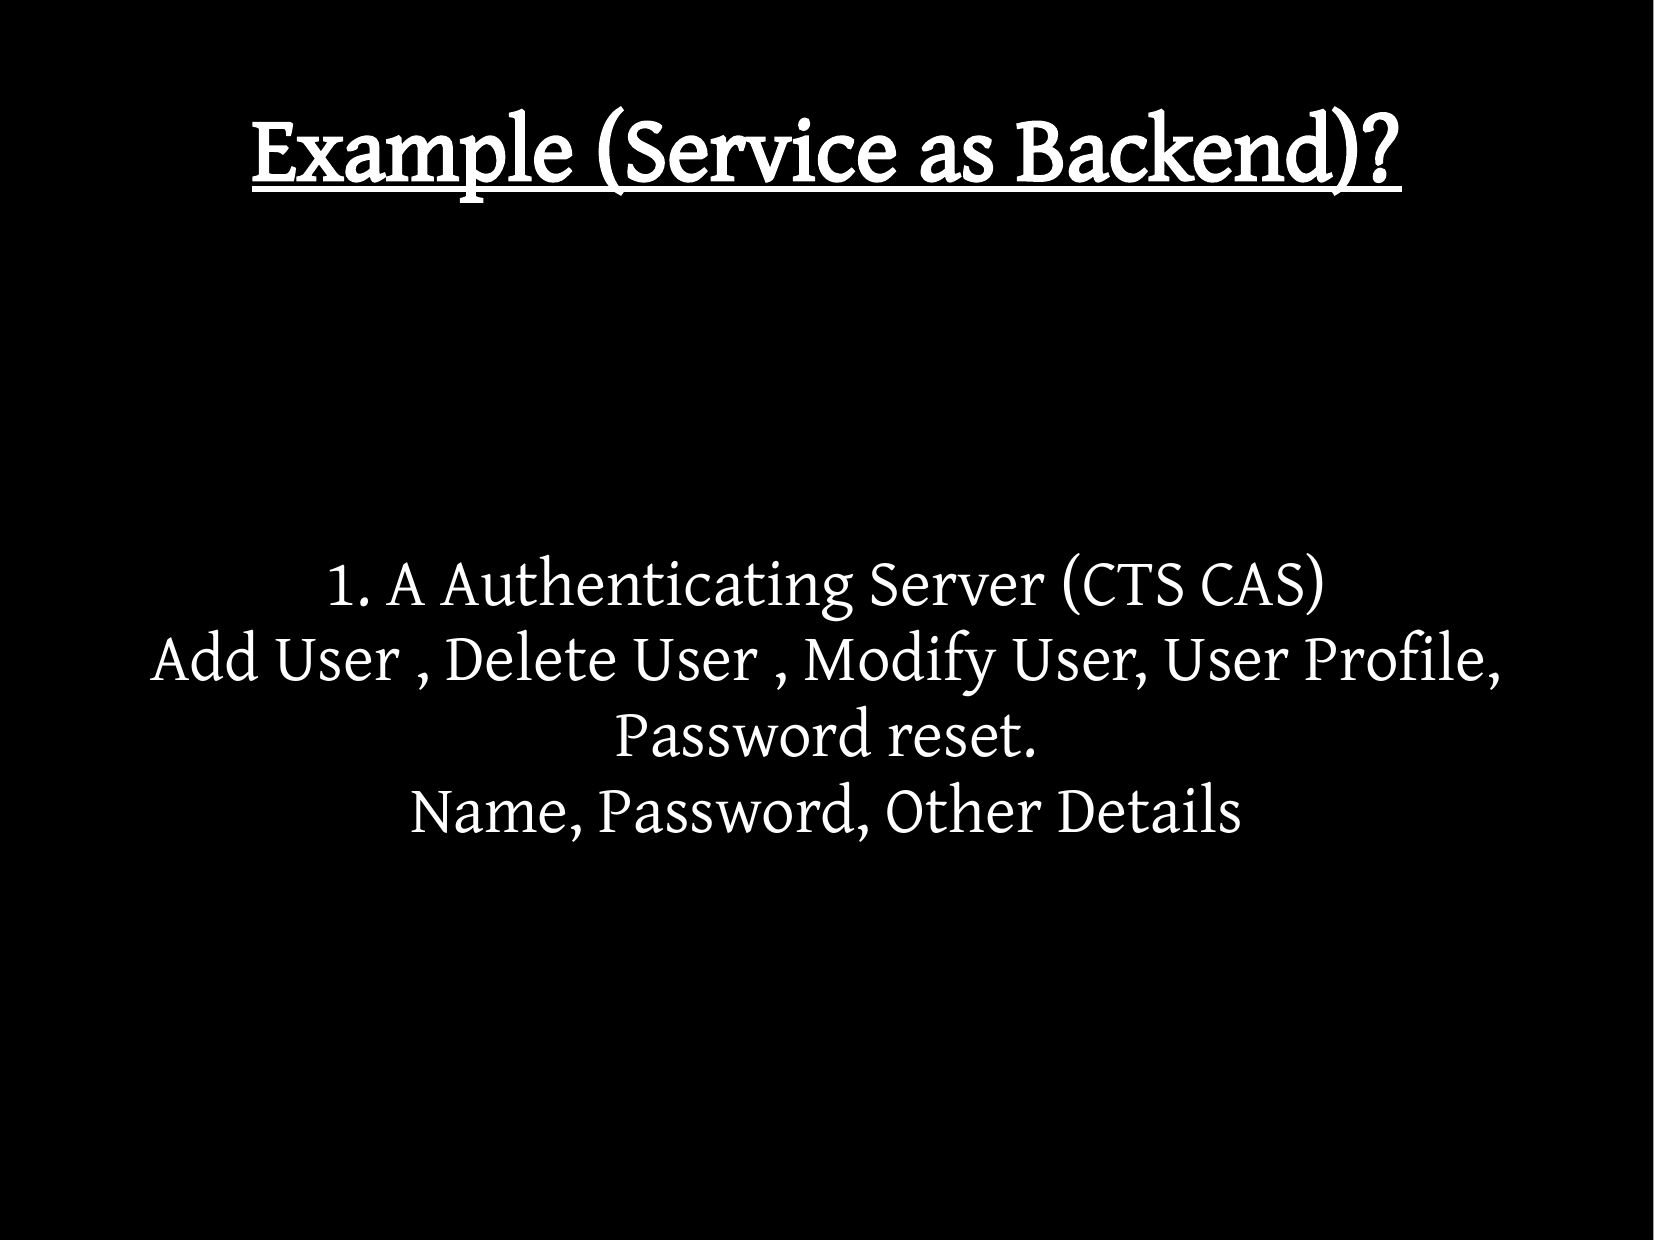

# Example (Service as Backend)?
1. A Authenticating Server (CTS CAS)
Add User , Delete User , Modify User, User Profile, Password reset.
Name, Password, Other Details